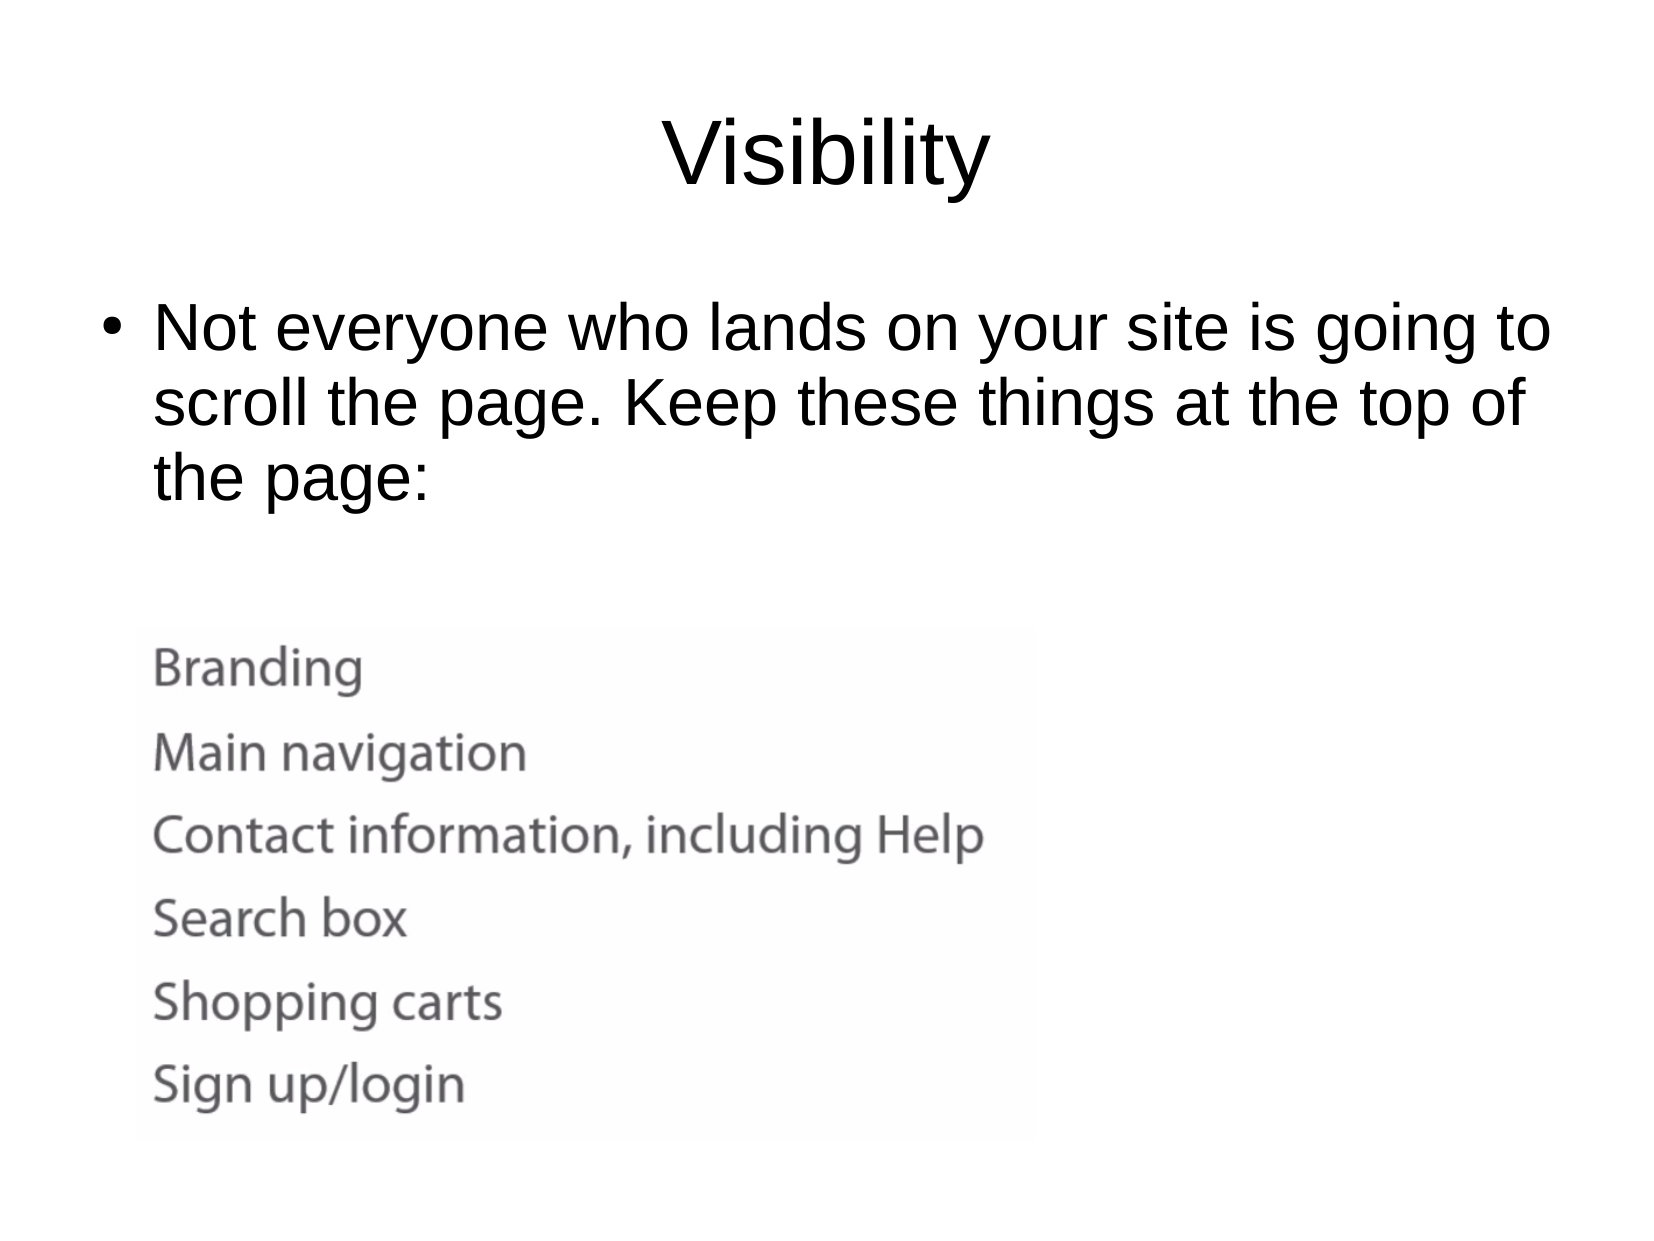

# Visibility
Not everyone who lands on your site is going to scroll the page. Keep these things at the top of the page: